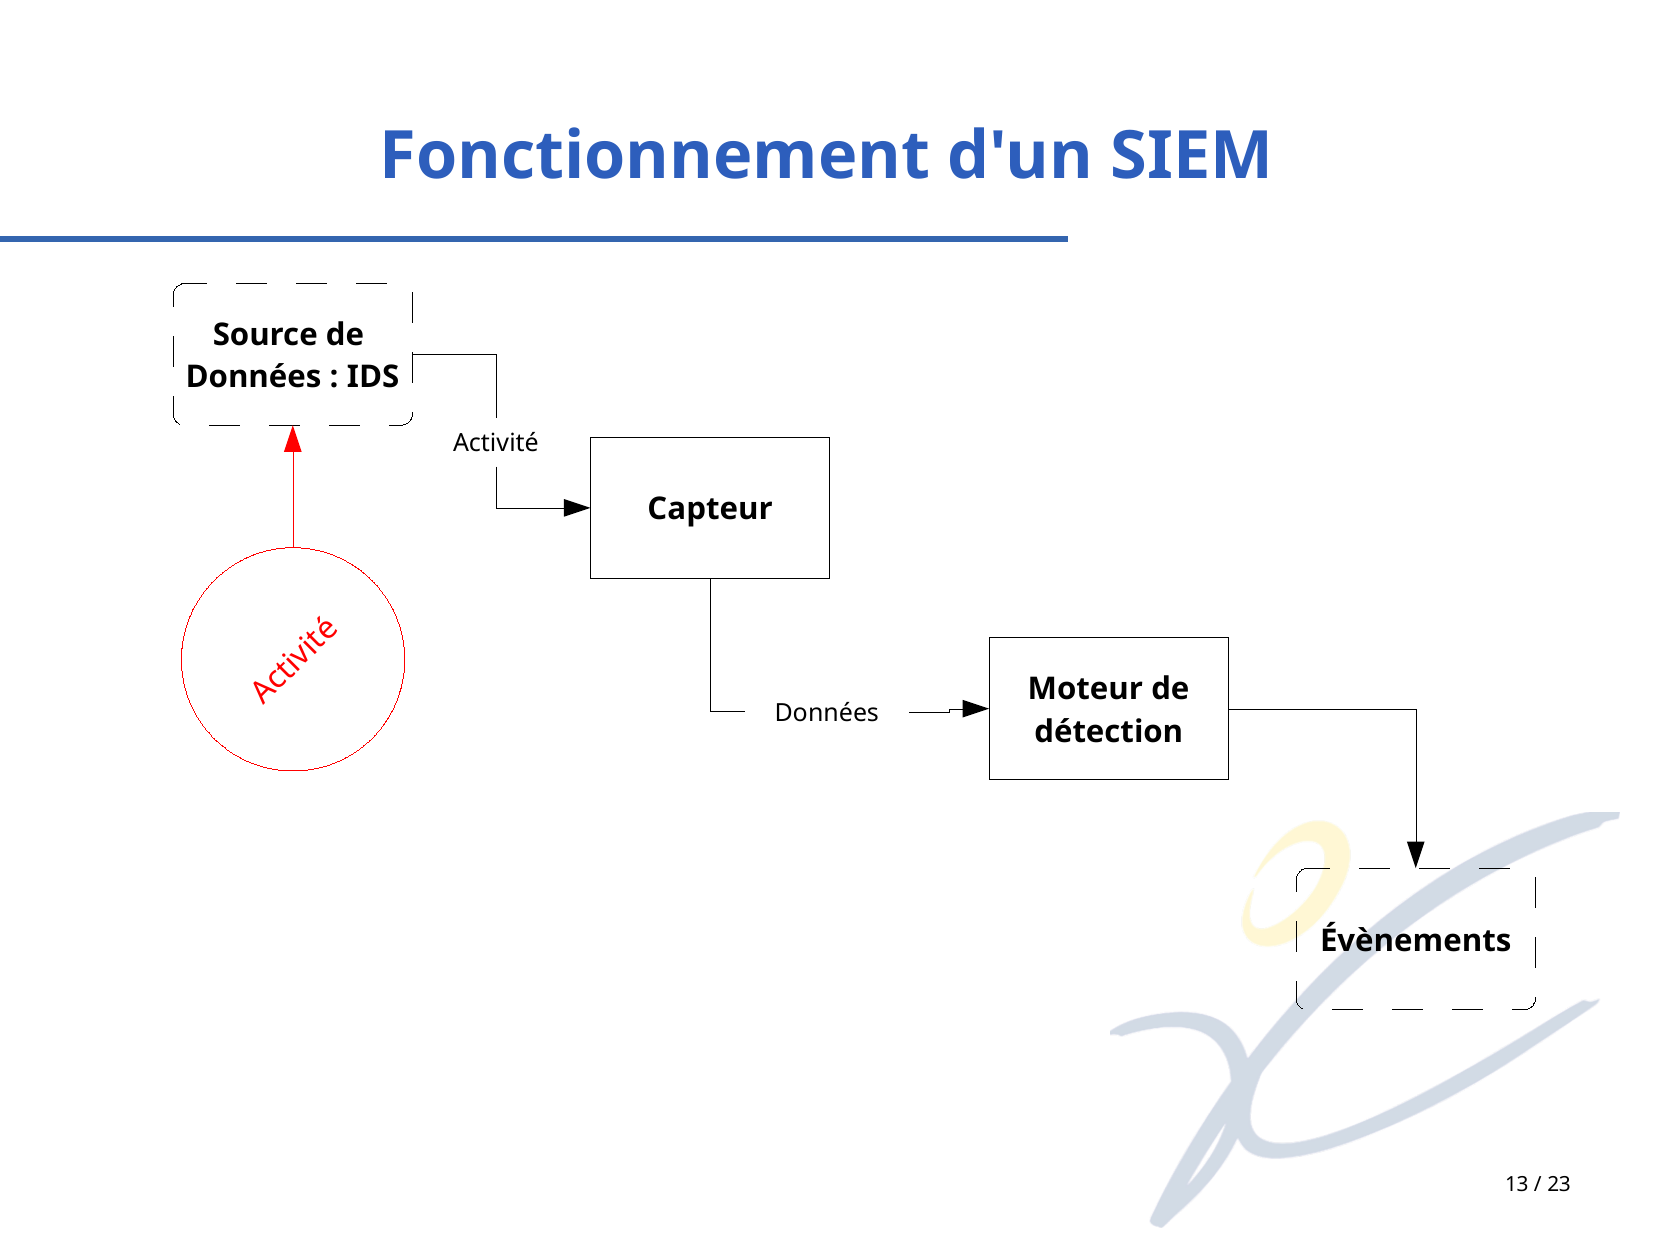

# Fonctionnement d'un SIEM
Source de
Données : IDS
Activité
Capteur
Activité
Moteur de
détection
Données
Évènements
13